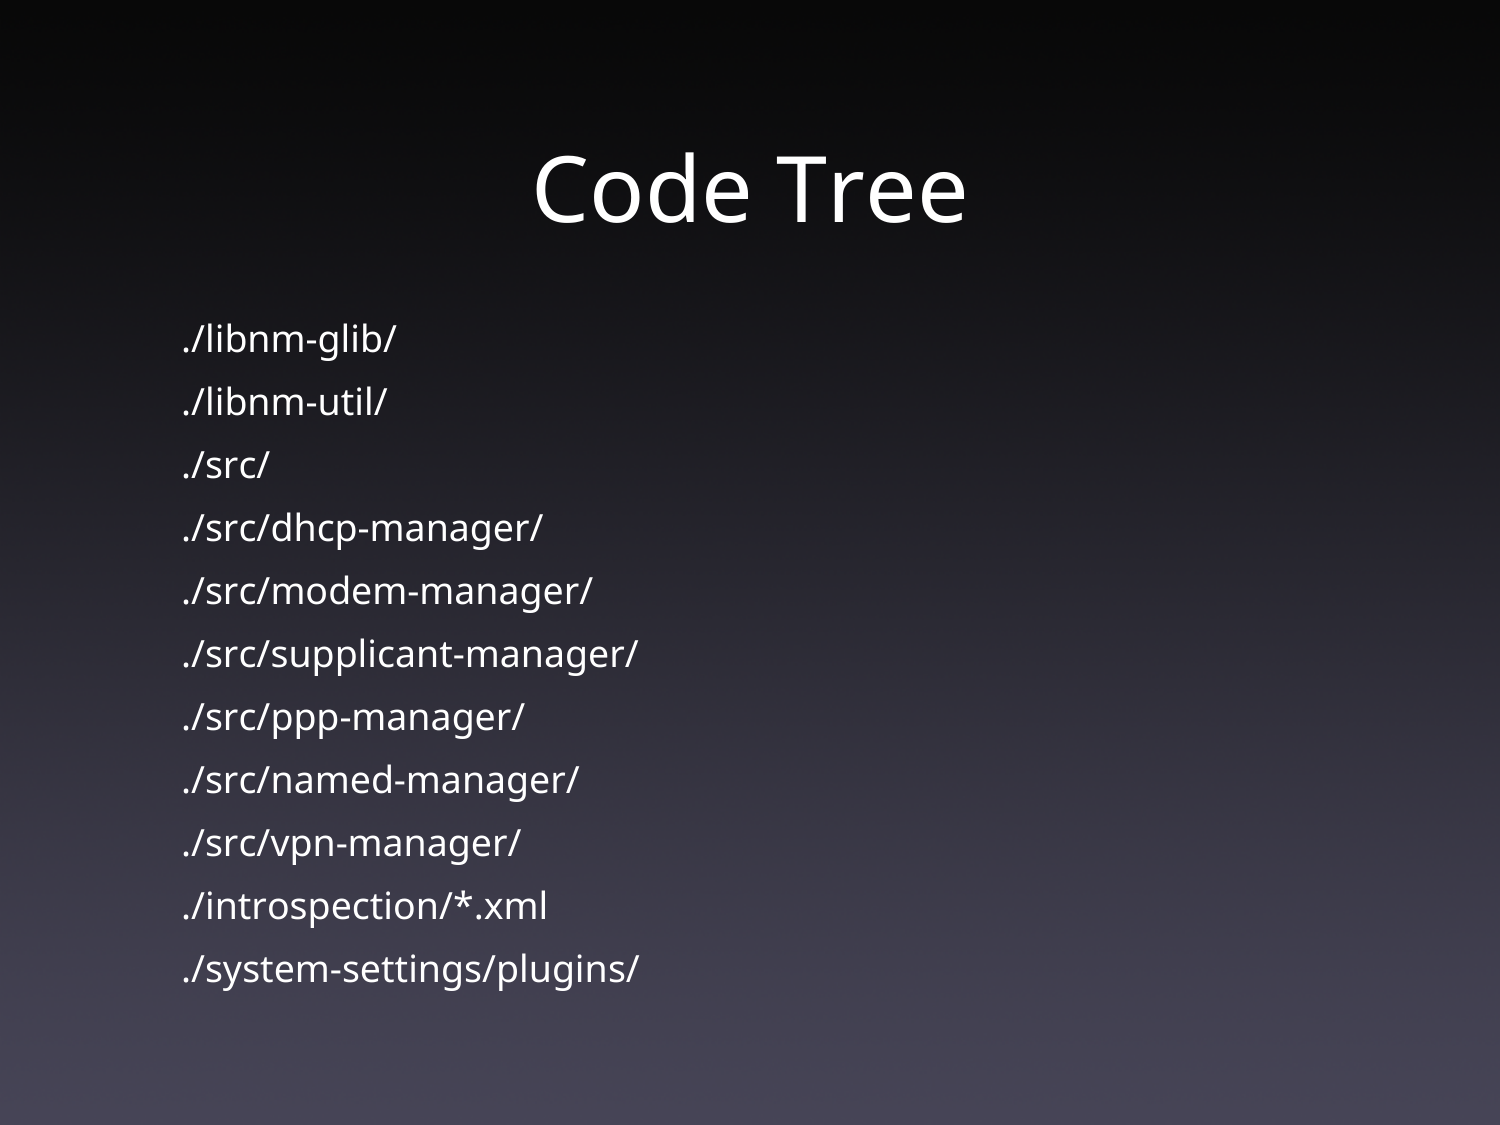

# Code Tree
./libnm-glib/
./libnm-util/
./src/
./src/dhcp-manager/
./src/modem-manager/
./src/supplicant-manager/
./src/ppp-manager/
./src/named-manager/
./src/vpn-manager/
./introspection/*.xml
./system-settings/plugins/